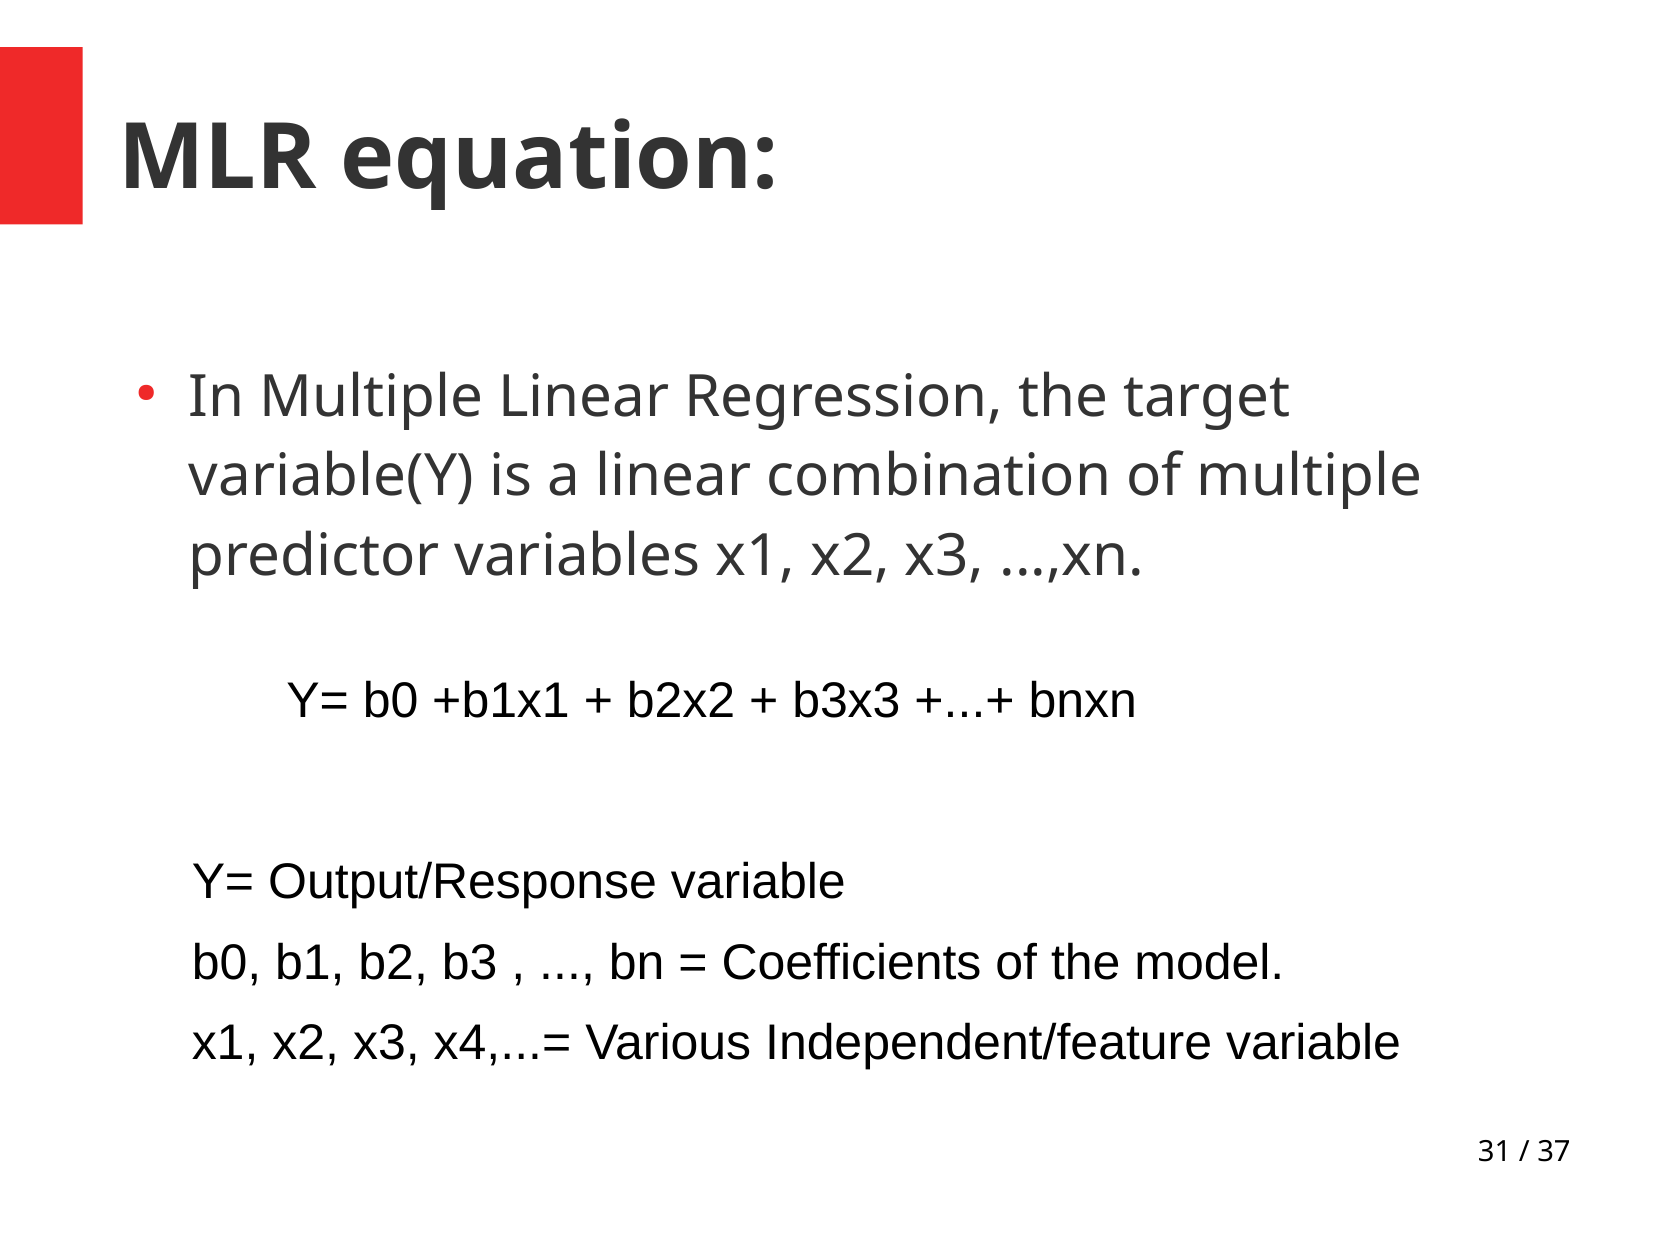

# MLR equation:
In Multiple Linear Regression, the target variable(Y) is a linear combination of multiple predictor variables x1, x2, x3, ...,xn.
Y= b0 +b1x1 + b2x2 + b3x3 +...+ bnxn
Y= Output/Response variable
b0, b1, b2, b3 , ..., bn = Coefficients of the model.
x1, x2, x3, x4,...= Various Independent/feature variable
31